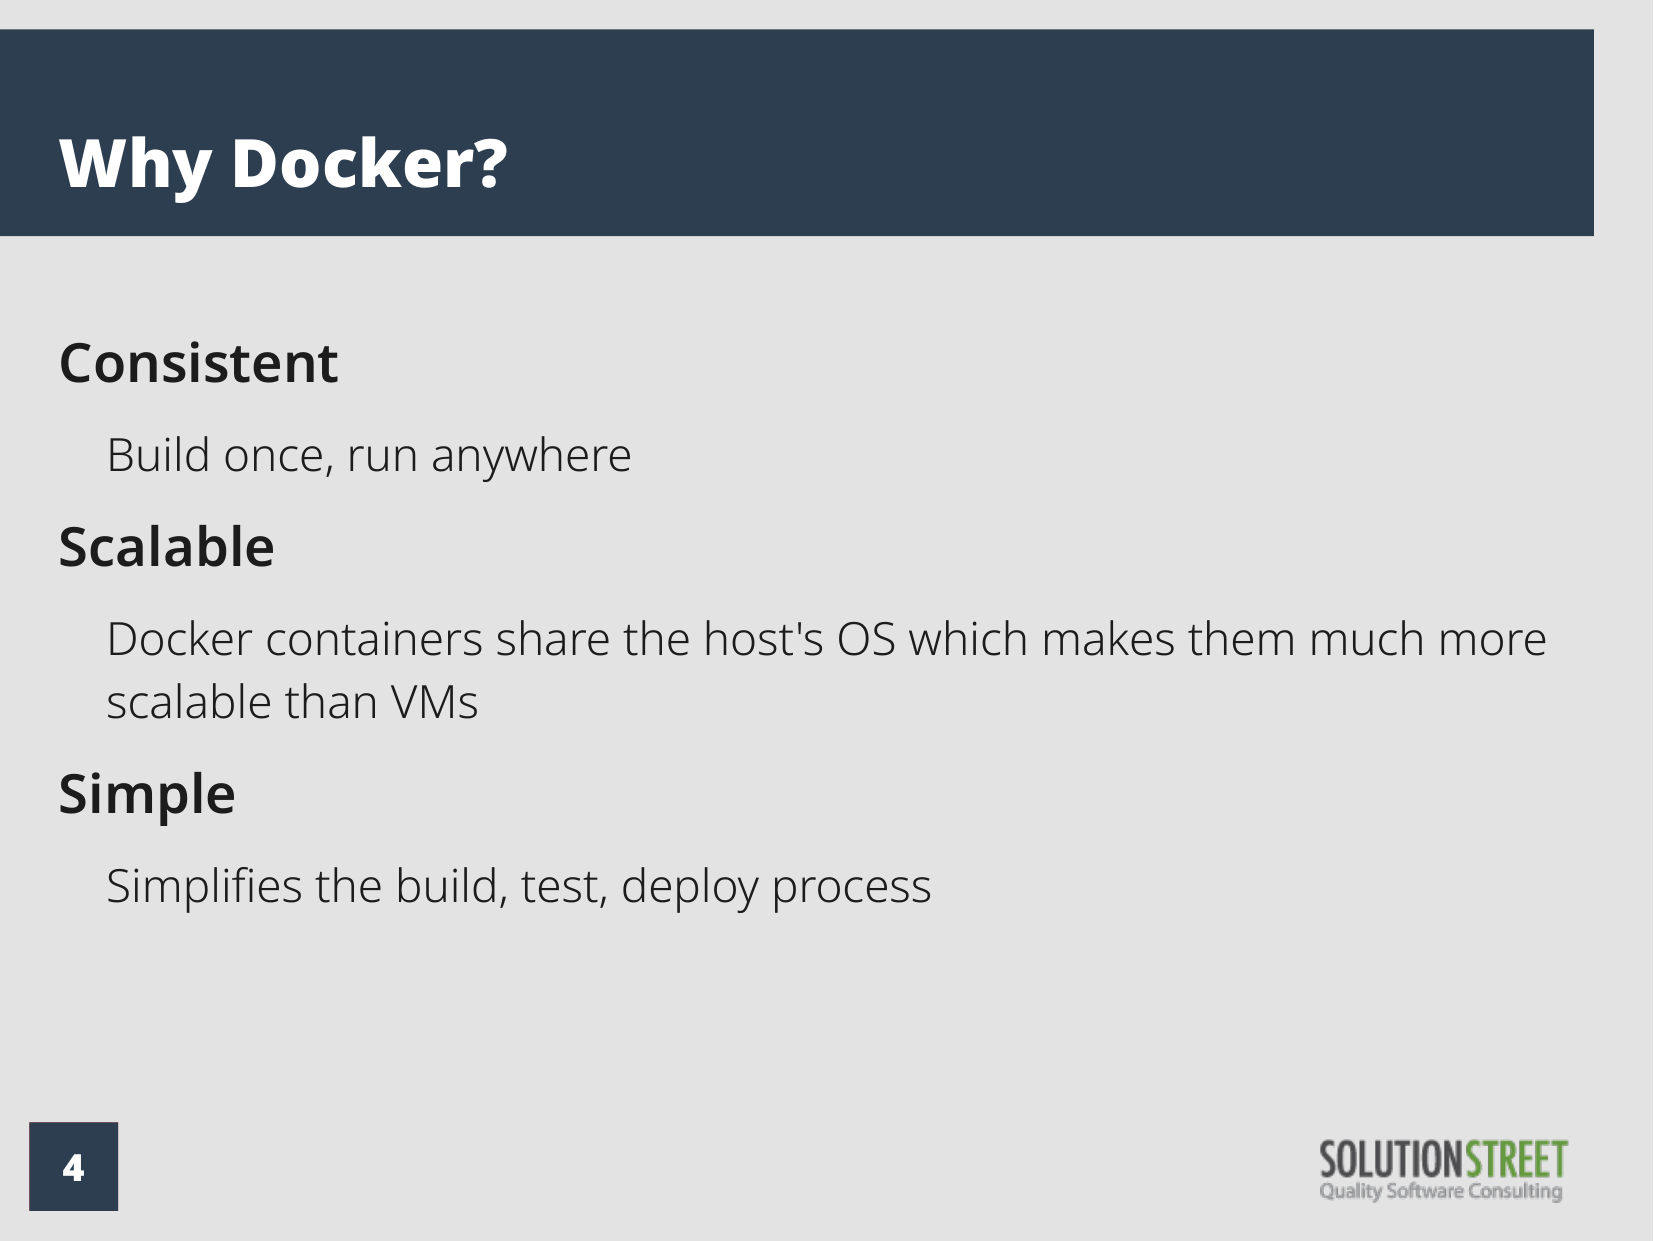

# Why Docker?
Consistent
Build once, run anywhere
Scalable
Docker containers share the host's OS which makes them much more scalable than VMs
Simple
Simplifies the build, test, deploy process
4